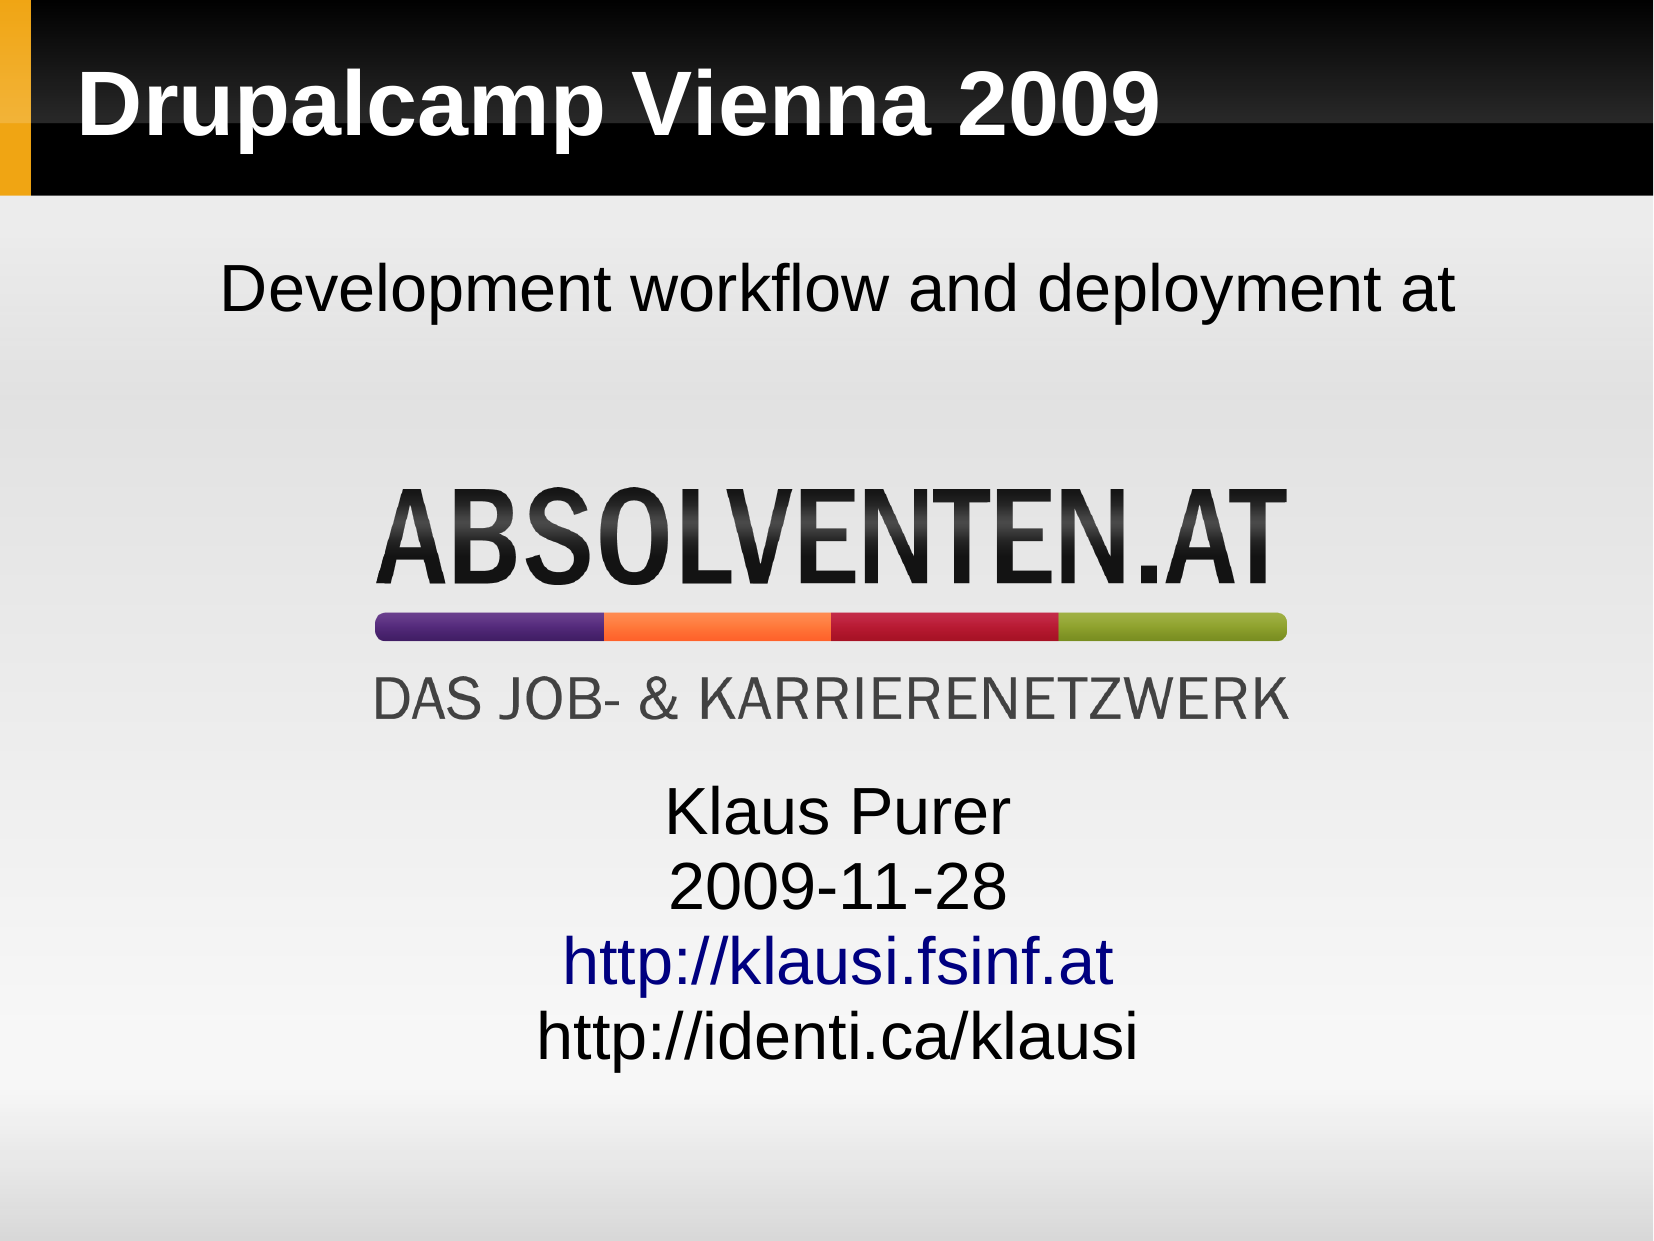

# Drupalcamp Vienna 2009
Development workflow and deployment at
Klaus Purer
2009-11-28
http://klausi.fsinf.at
http://identi.ca/klausi